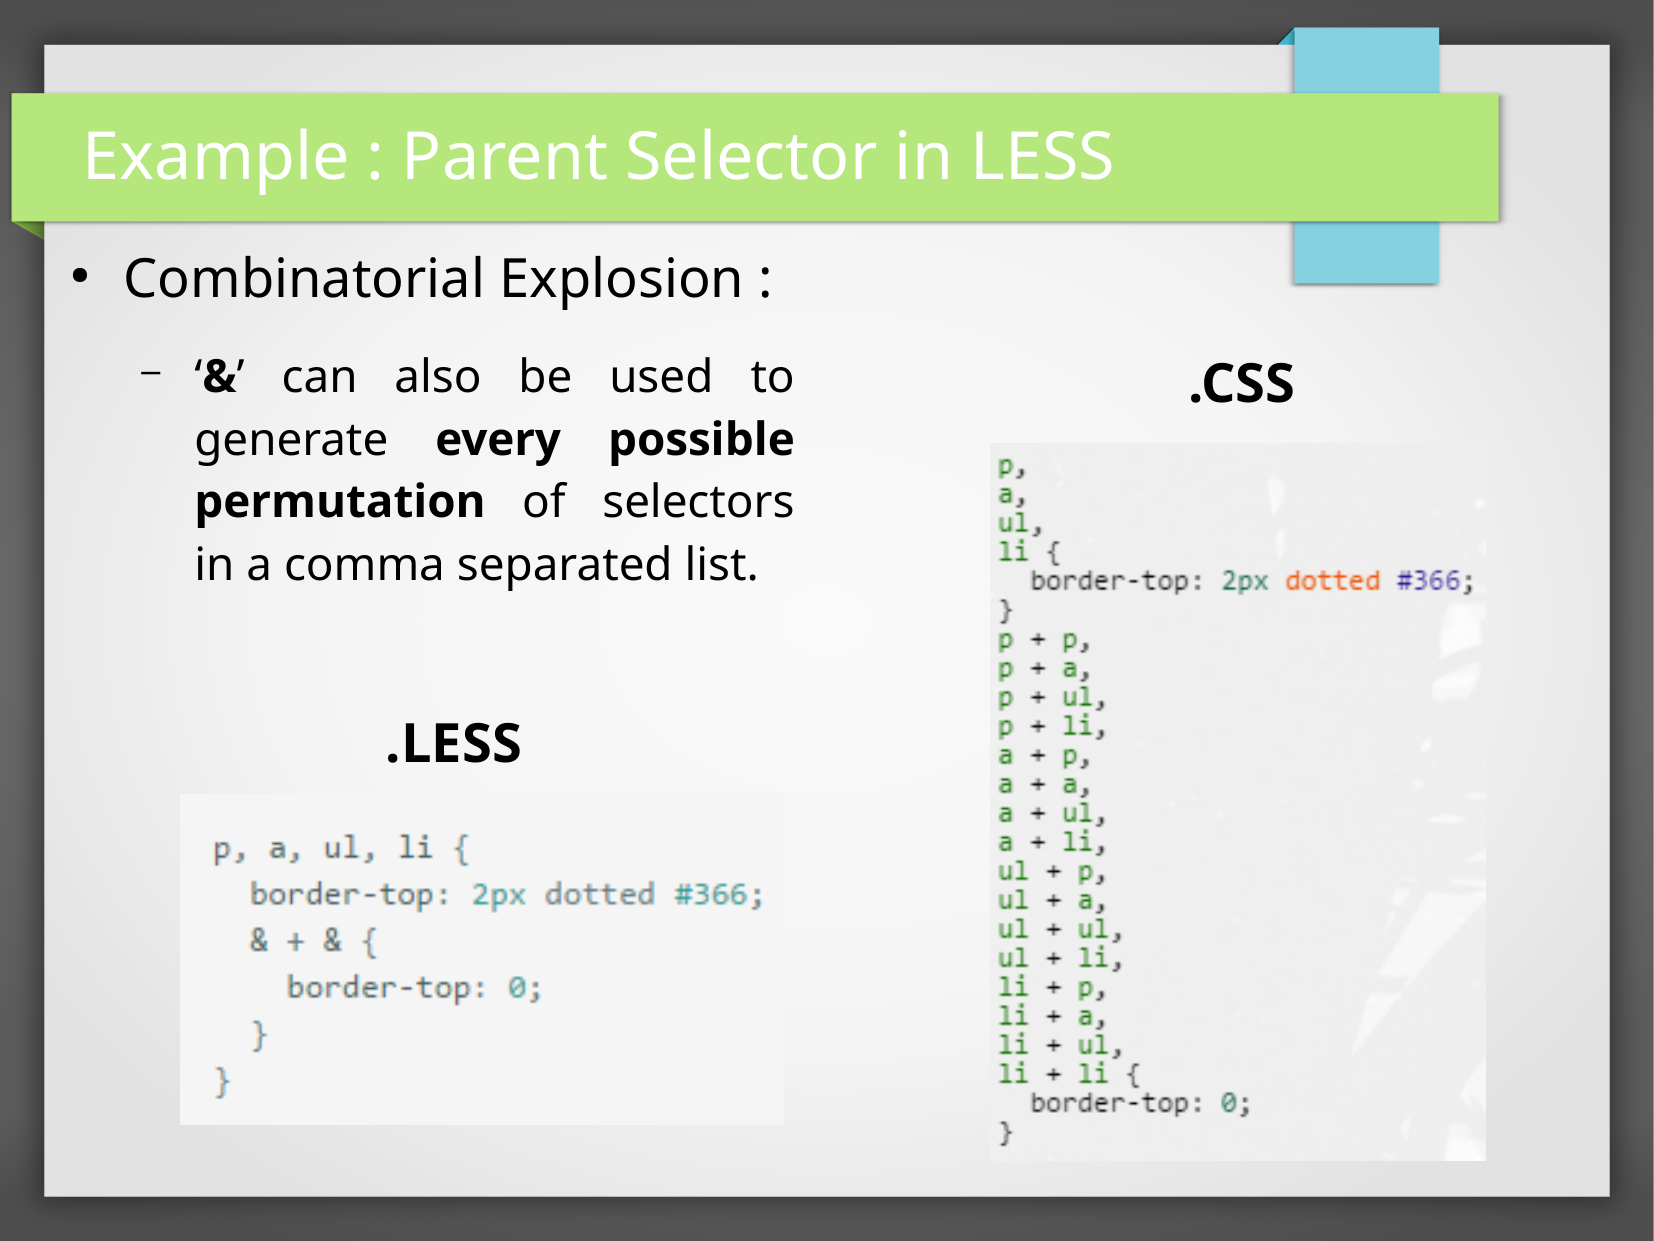

# Example : Parent Selector in LESS
Combinatorial Explosion :
‘&’ can also be used to generate every possible permutation of selectors in a comma separated list.
.CSS
.LESS